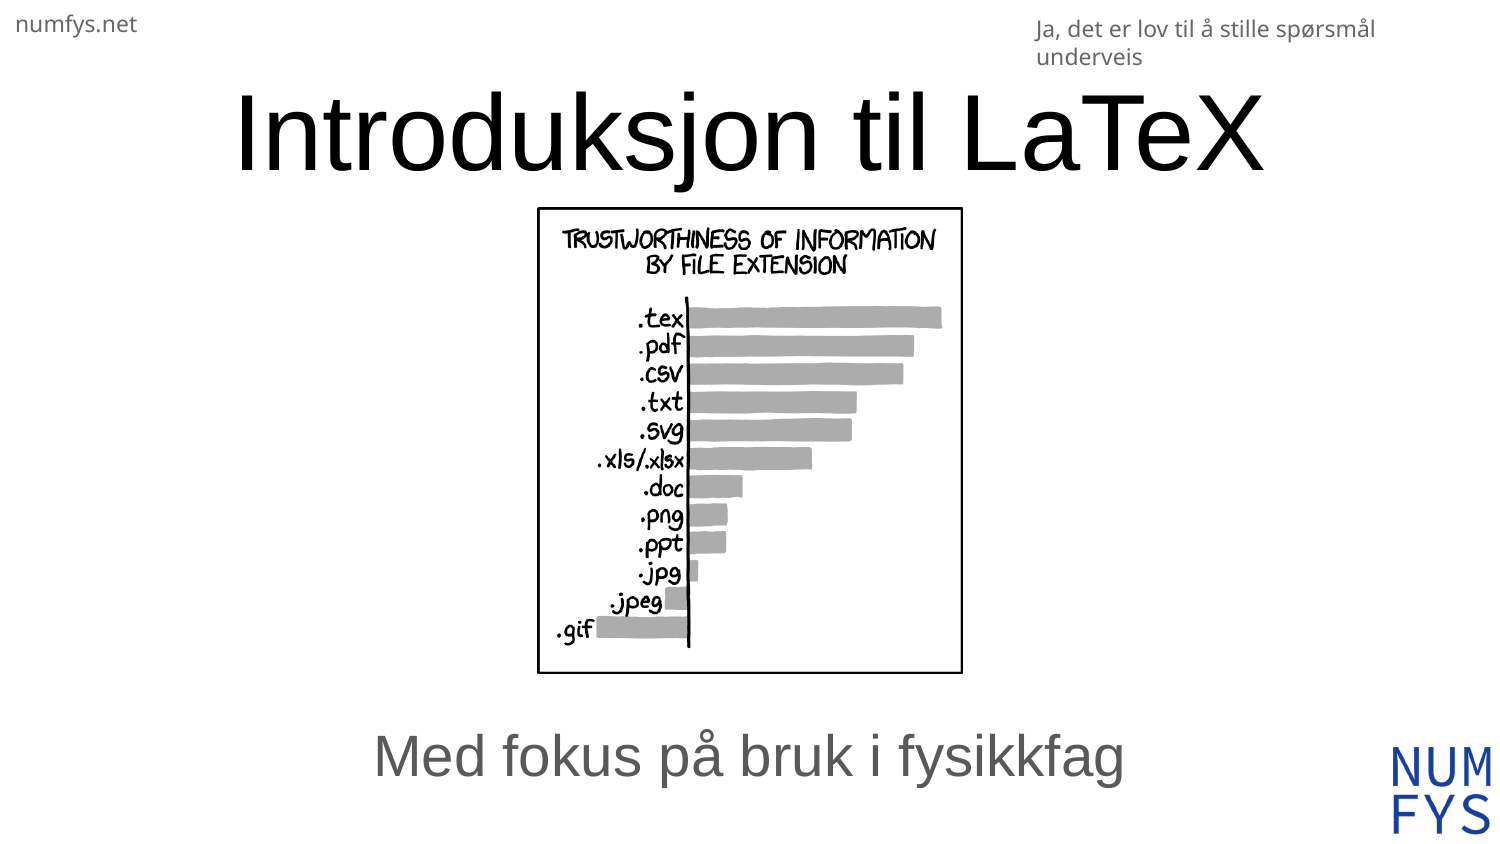

# Introduksjon til LaTeX
Med fokus på bruk i fysikkfag